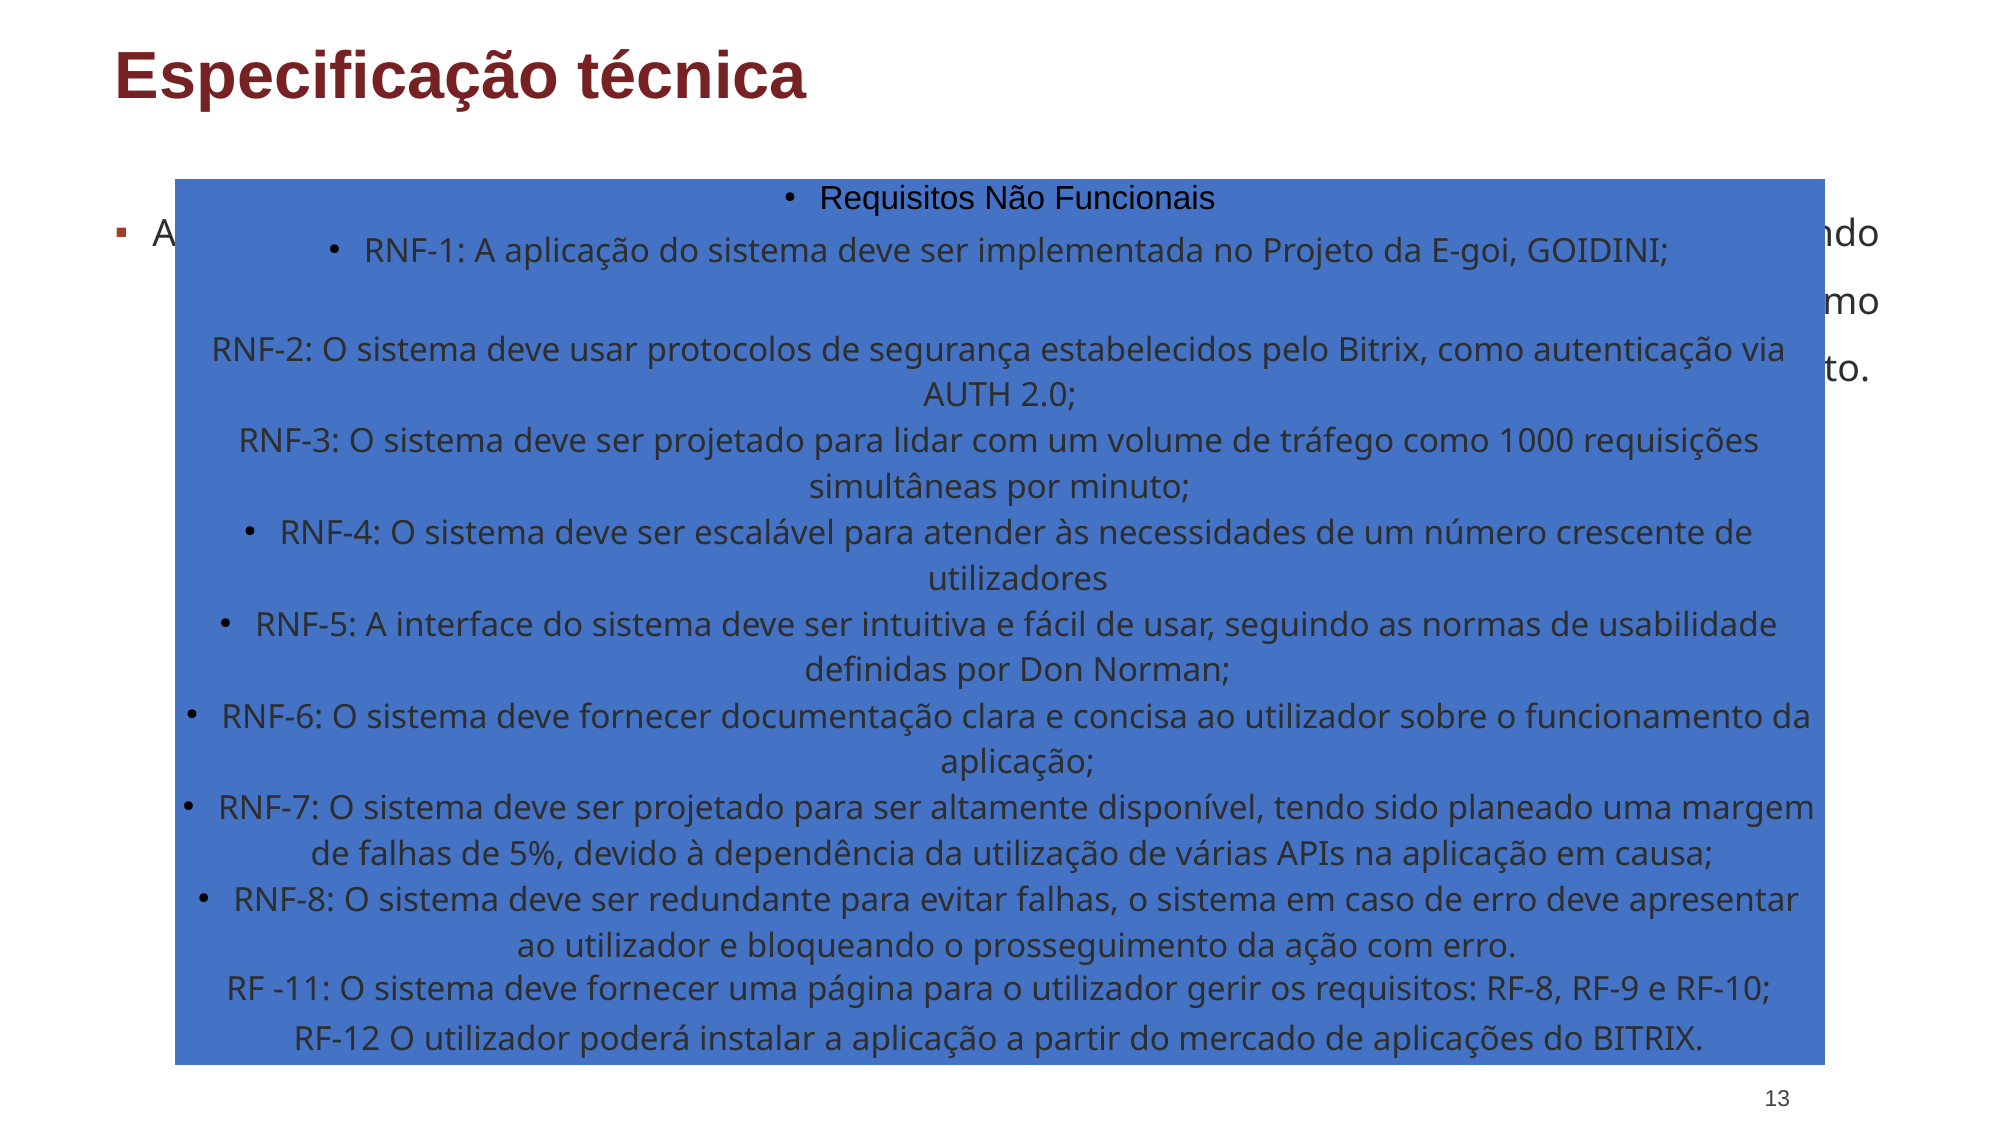

# Especificação técnica
Aqui, serão discutidos os aspetos essenciais que compõem a conceção do projeto, incluindo diagramas UML, requisitos funcionais e não funcionais, arquitetura do sistema, bem como outras especificações relevantes para a compreensão do funcionamento e estrutura do projeto.
| Requisitos Funcionais |
| --- |
| RF-1: O sistema deve fornecer uma interface inserir a chave API da E-goi na aplicação; |
| RF-2: O sistema deve fornecer ao utilizador feedback se a chave API é válida ou não. |
| RF-3: O sistema deve armazenar a chave API para uso posterior; |
| RF-4: O sistema deve permitir que o utilizador selecione o remetente padrão das comunicações; |
| RF-5: O sistema deve armazenar o remetente padrão para uso posterior; |
| RF-6: O sistema deve permitir ao utilizador que envie comunicações registadas a partir do Bitrix; |
| RF-7: O sistema deve fornecer uma interface para o utilizador enviar as comunicações registadas; |
| RF-8: O sistema deve permitir visualizar uma lista das comunicações registadas enviadas para cada DEAL do BITRIX; |
| RF-10: O sistema deve permitir que o utilizador faça o download do certificado gerado; |
| RF -11: O sistema deve fornecer uma página para o utilizador gerir os requisitos: RF-8, RF-9 e RF-10; |
| RF-12 O utilizador poderá instalar a aplicação a partir do mercado de aplicações do BITRIX. |
| Requisitos Não Funcionais |
| --- |
| RNF-1: A aplicação do sistema deve ser implementada no Projeto da E-goi, GOIDINI; |
| RNF-2: O sistema deve usar protocolos de segurança estabelecidos pelo Bitrix, como autenticação via AUTH 2.0; |
| RNF-3: O sistema deve ser projetado para lidar com um volume de tráfego como 1000 requisições simultâneas por minuto; |
| RNF-4: O sistema deve ser escalável para atender às necessidades de um número crescente de utilizadores |
| RNF-5: A interface do sistema deve ser intuitiva e fácil de usar, seguindo as normas de usabilidade definidas por Don Norman; |
| RNF-6: O sistema deve fornecer documentação clara e concisa ao utilizador sobre o funcionamento da aplicação; |
| RNF-7: O sistema deve ser projetado para ser altamente disponível, tendo sido planeado uma margem de falhas de 5%, devido à dependência da utilização de várias APIs na aplicação em causa; |
| RNF-8: O sistema deve ser redundante para evitar falhas, o sistema em caso de erro deve apresentar ao utilizador e bloqueando o prosseguimento da ação com erro. |